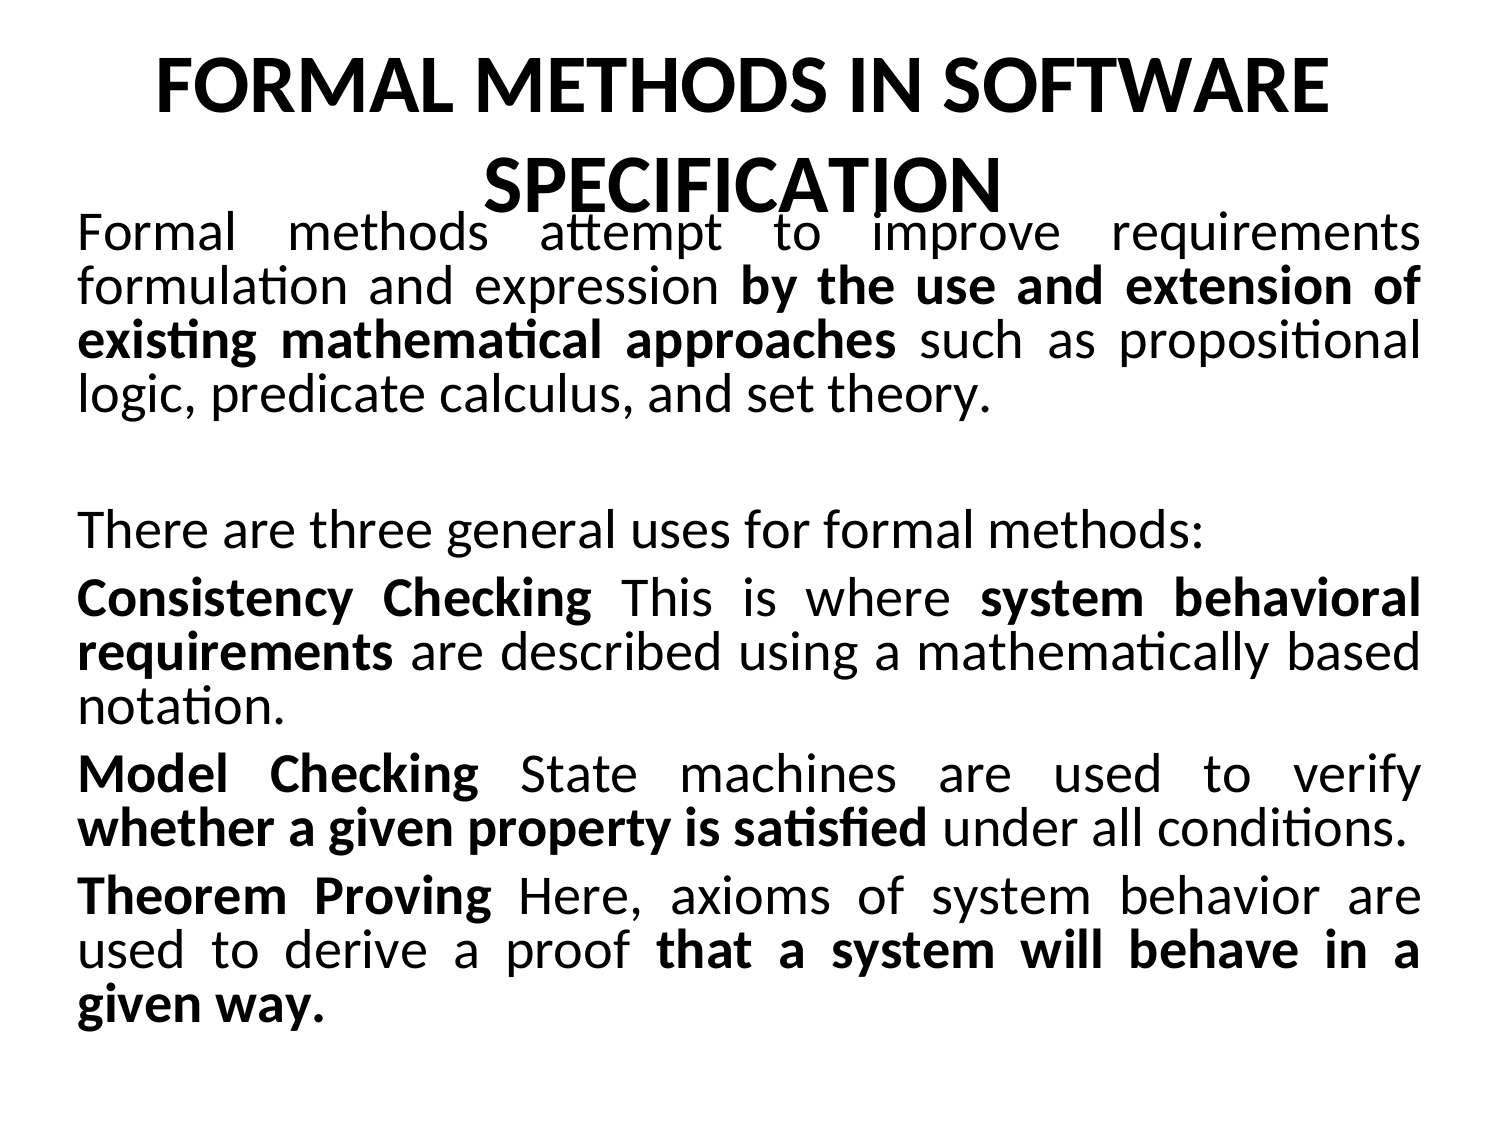

# FORMAL METHODS IN SOFTWARE SPECIFICATION
Formal methods attempt to improve requirements formulation and expression by the use and extension of existing mathematical approaches such as propositional logic, predicate calculus, and set theory.
There are three general uses for formal methods:
Consistency Checking This is where system behavioral requirements are described using a mathematically based notation.
Model Checking State machines are used to verify whether a given property is satisfied under all conditions.
Theorem Proving Here, axioms of system behavior are used to derive a proof that a system will behave in a given way.